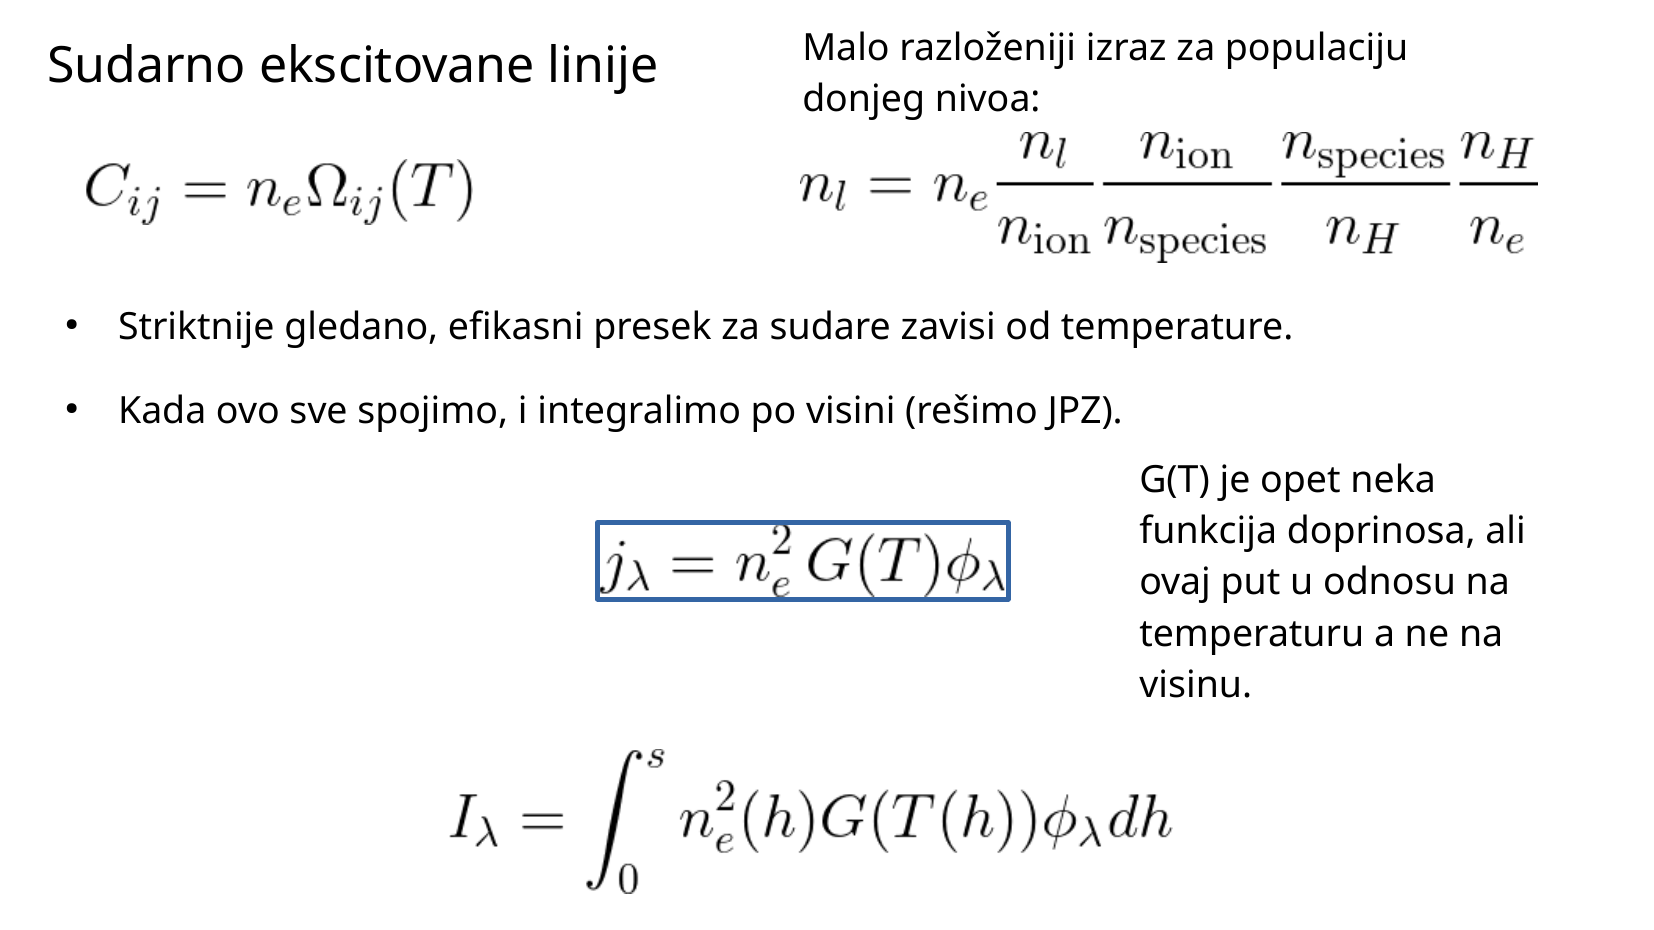

# Sudarno ekscitovane linije
Malo razloženiji izraz za populaciju donjeg nivoa:
Striktnije gledano, efikasni presek za sudare zavisi od temperature.
Kada ovo sve spojimo, i integralimo po visini (rešimo JPZ).
G(T) je opet neka funkcija doprinosa, ali ovaj put u odnosu na temperaturu a ne na visinu.